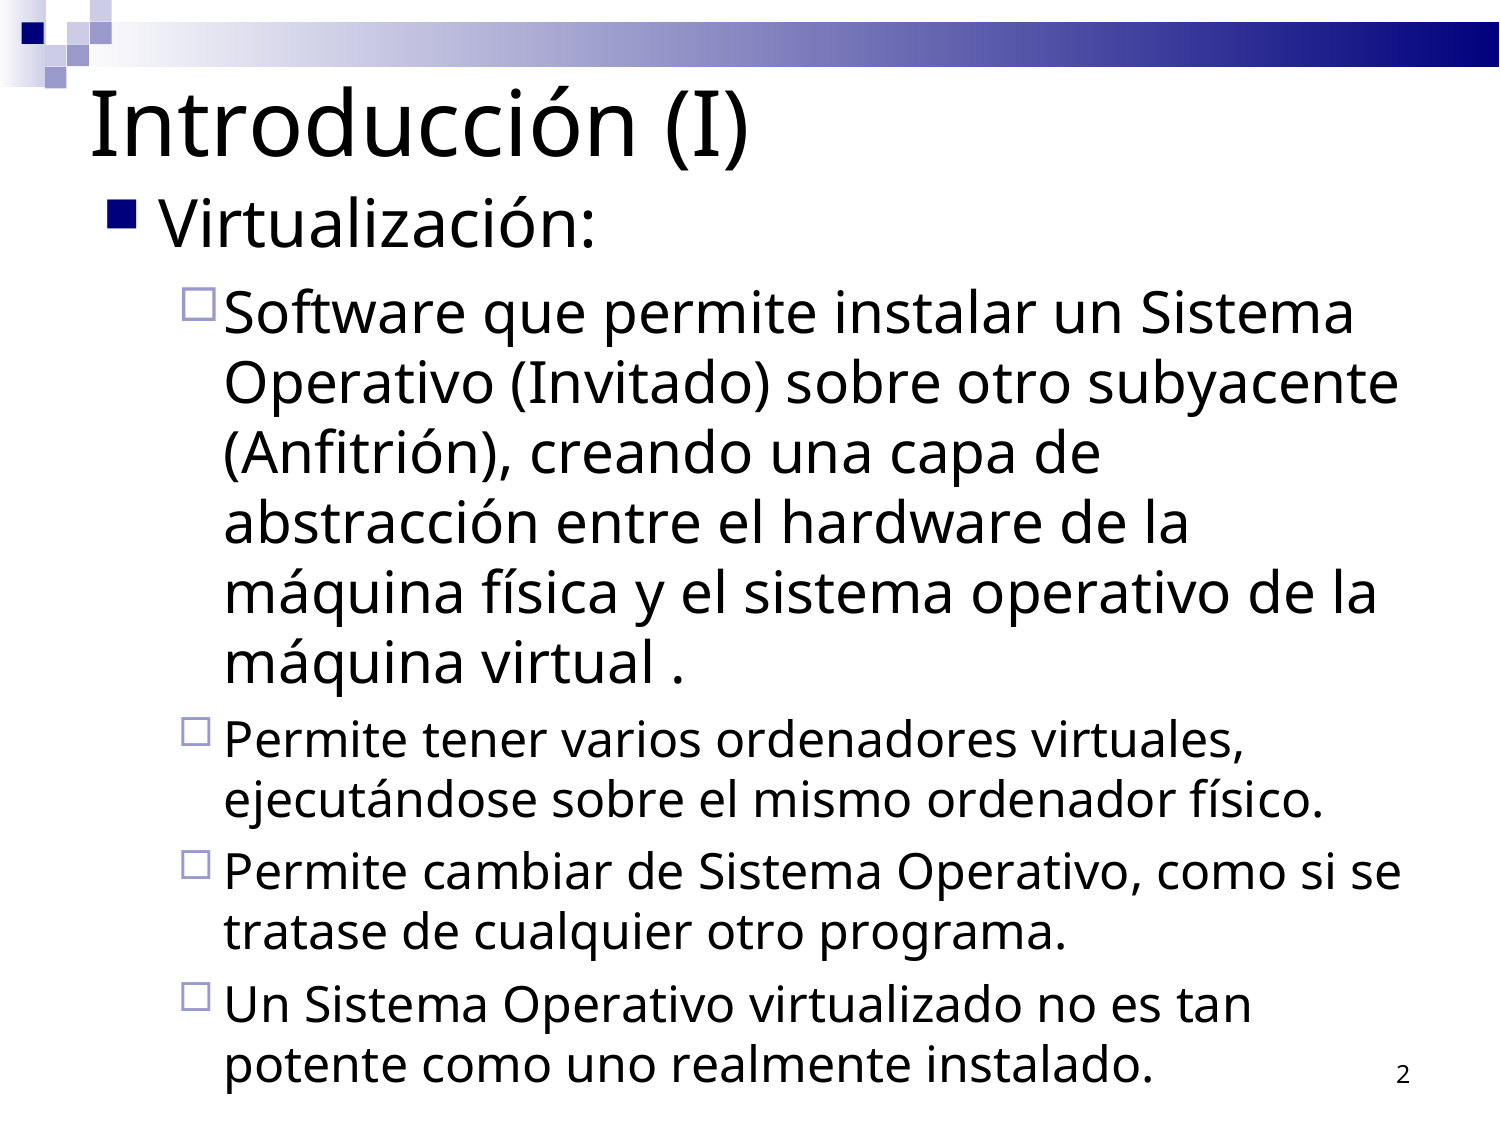

Introducción (I)
Virtualización:
Software que permite instalar un Sistema Operativo (Invitado) sobre otro subyacente (Anfitrión), creando una capa de abstracción entre el hardware de la máquina física y el sistema operativo de la máquina virtual .
Permite tener varios ordenadores virtuales, ejecutándose sobre el mismo ordenador físico.
Permite cambiar de Sistema Operativo, como si se tratase de cualquier otro programa.
Un Sistema Operativo virtualizado no es tan potente como uno realmente instalado.